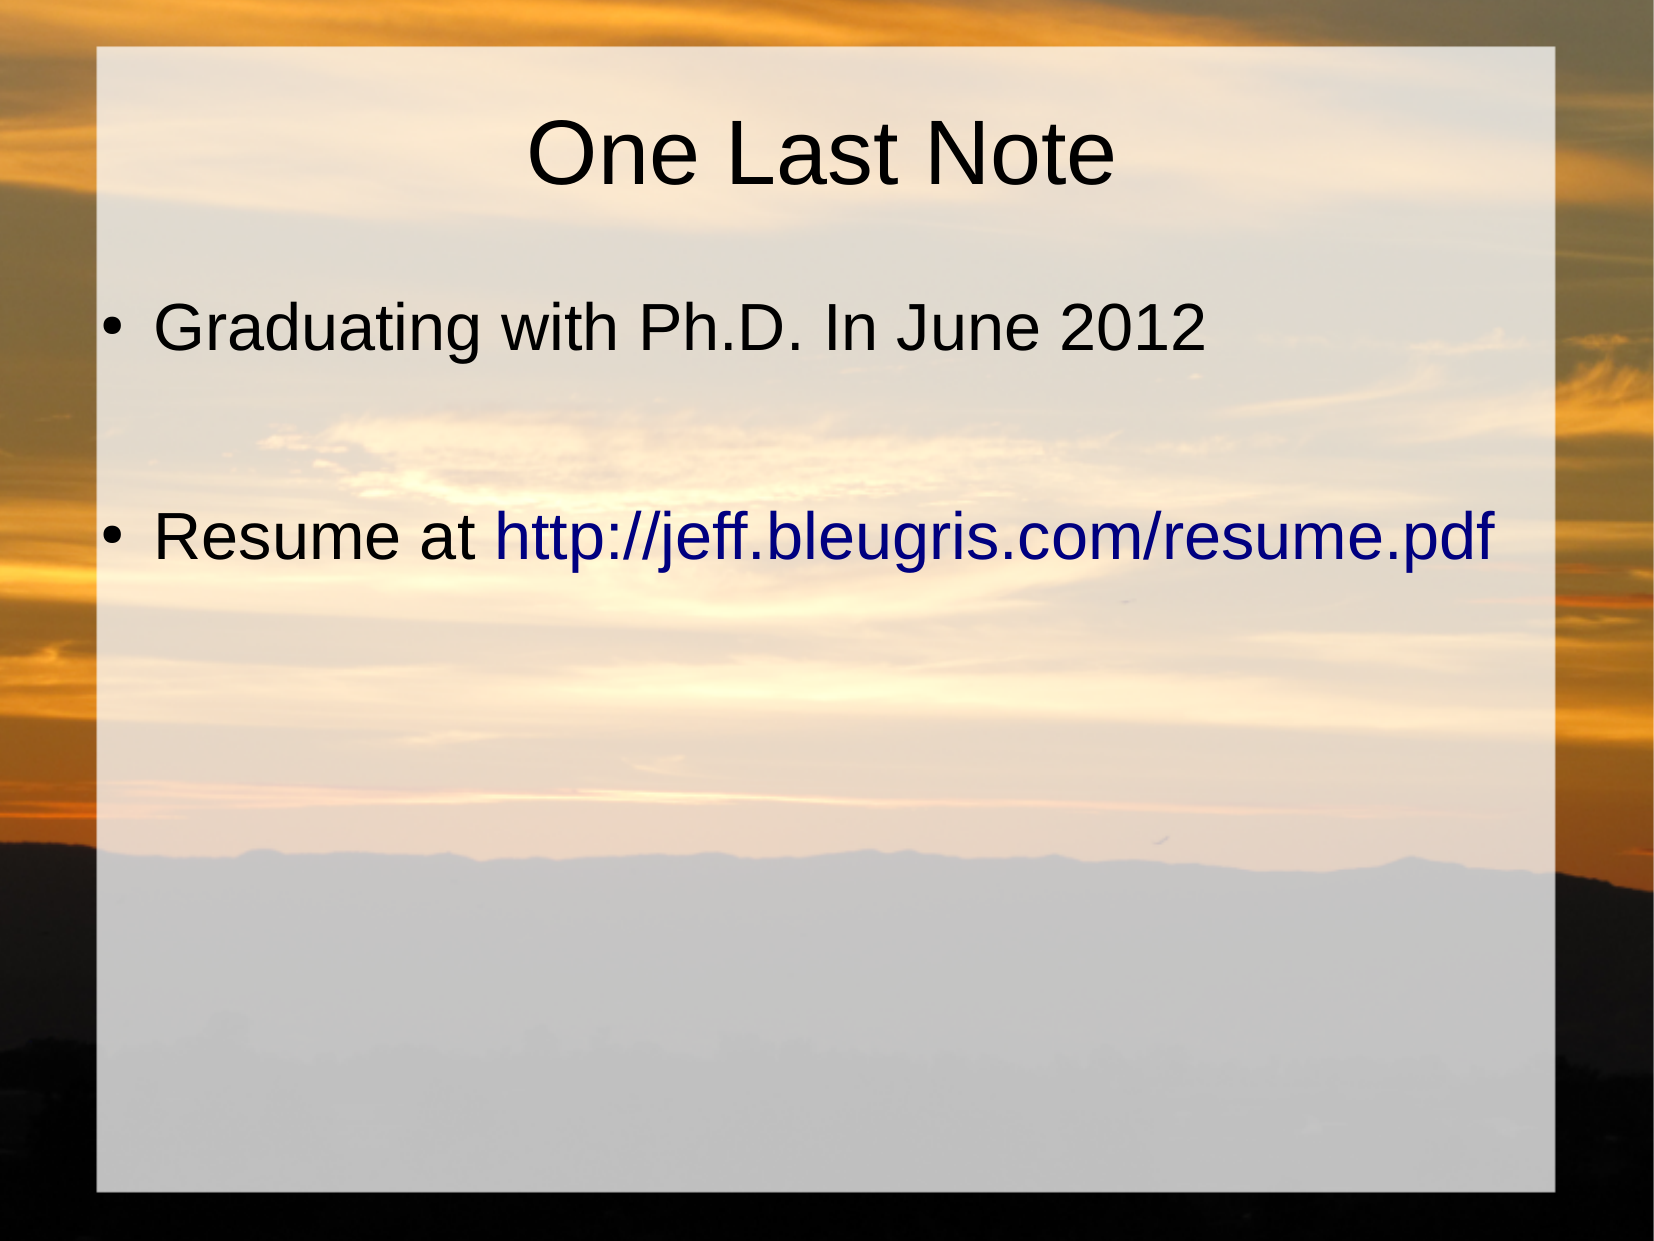

# One Last Note
Graduating with Ph.D. In June 2012
Resume at http://jeff.bleugris.com/resume.pdf